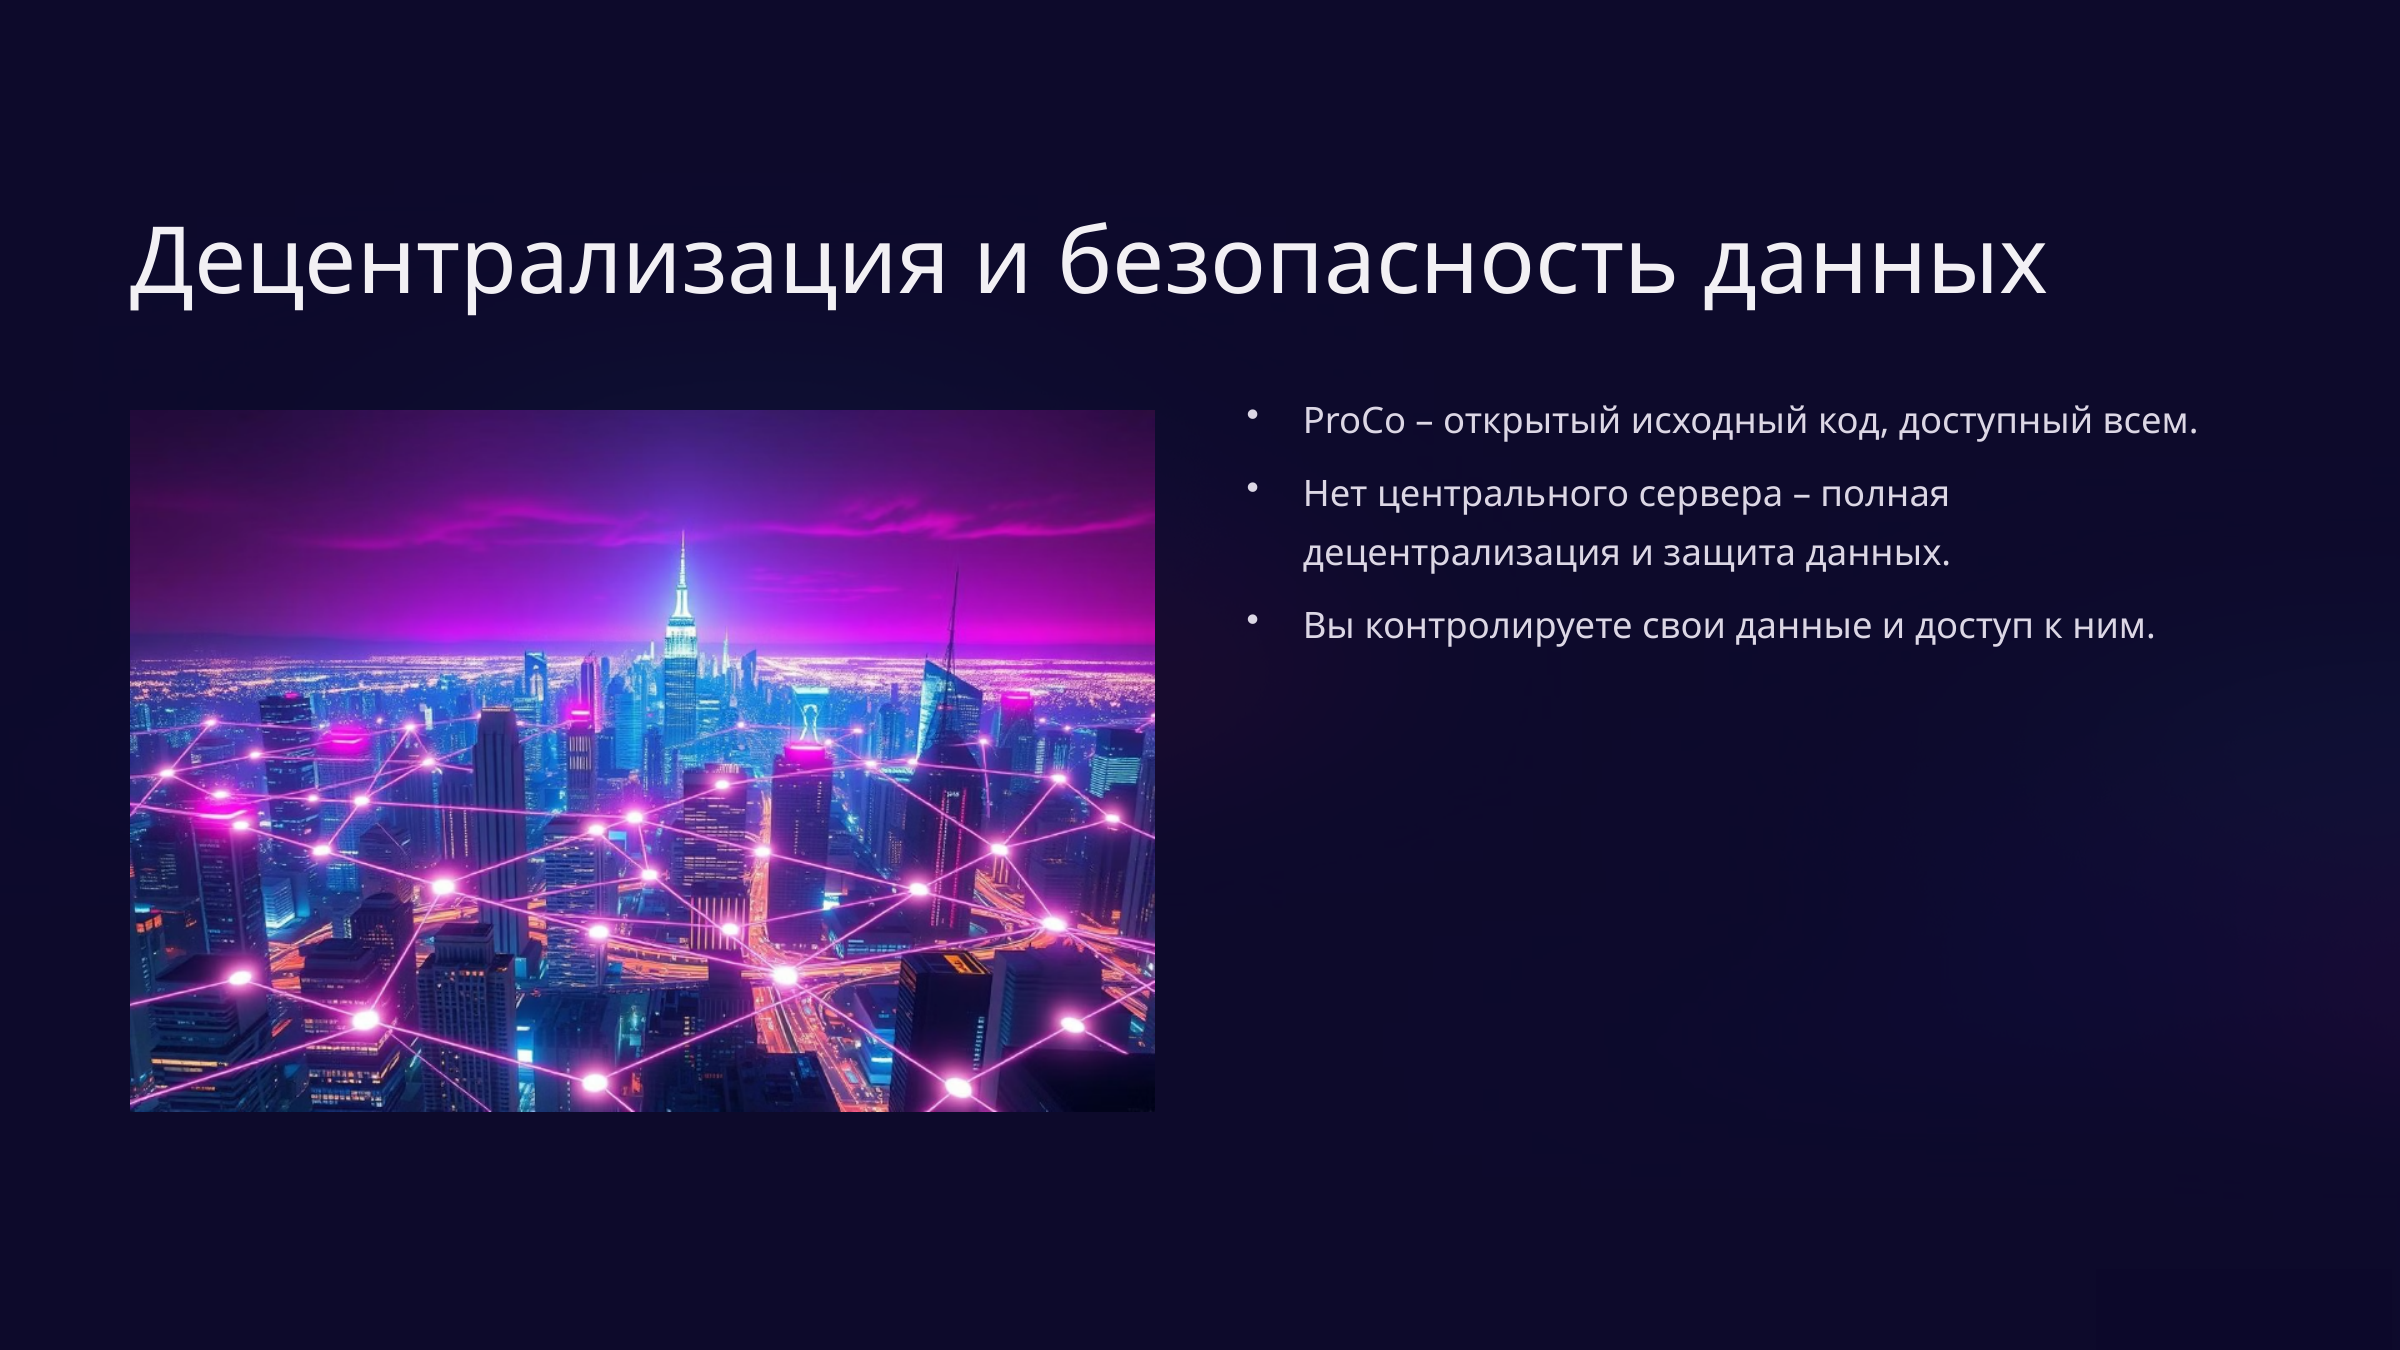

Децентрализация и безопасность данных
ProCo – открытый исходный код, доступный всем.
Нет центрального сервера – полная децентрализация и защита данных.
Вы контролируете свои данные и доступ к ним.